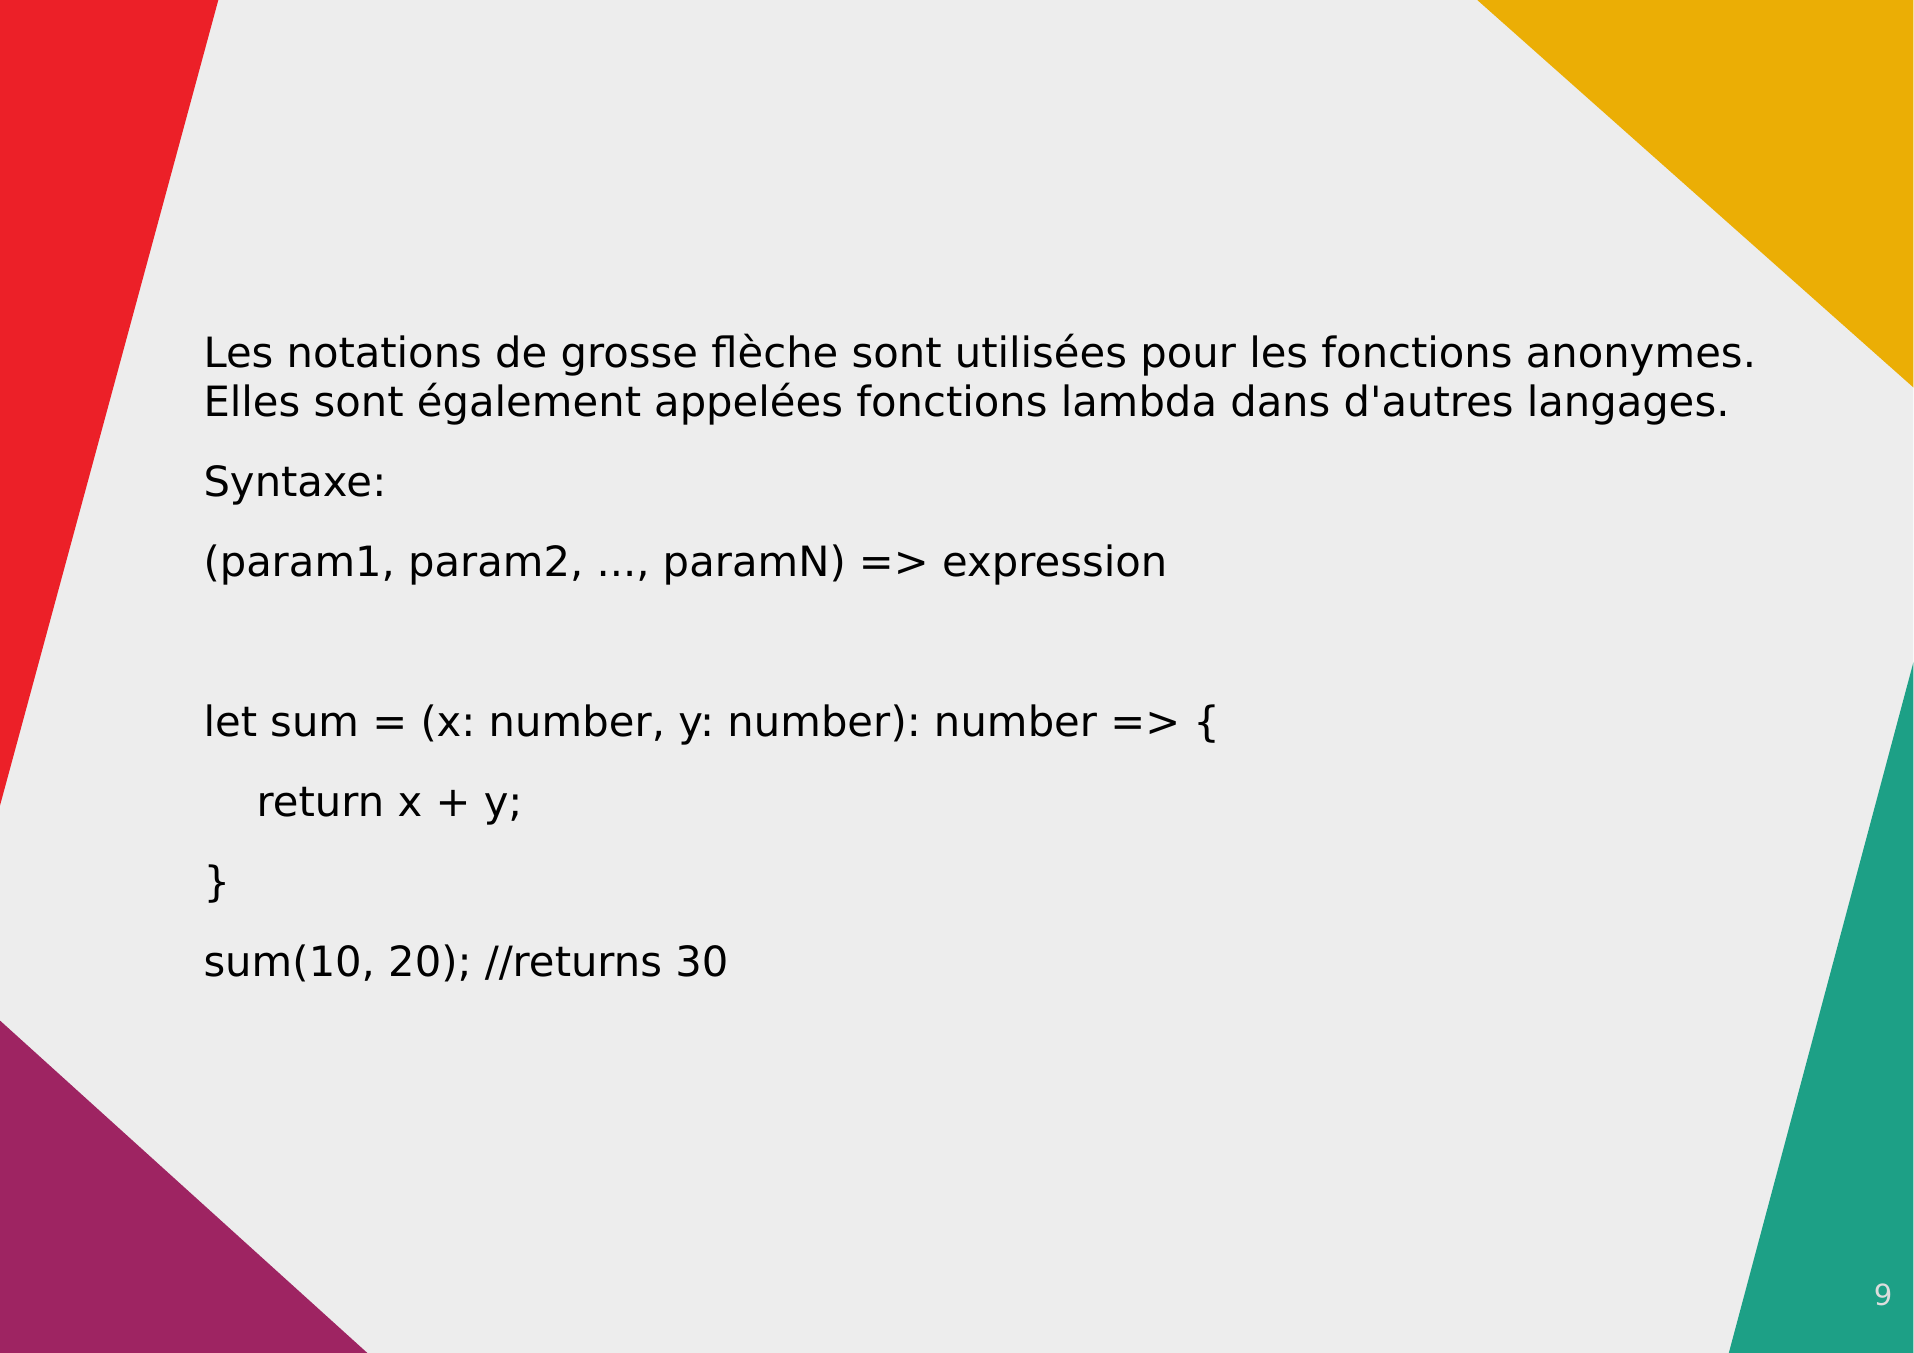

# Les notations de grosse flèche sont utilisées pour les fonctions anonymes. Elles sont également appelées fonctions lambda dans d'autres langages.
Syntaxe:
(param1, param2, ..., paramN) => expression
let sum = (x: number, y: number): number => {
 return x + y;
}
sum(10, 20); //returns 30
9